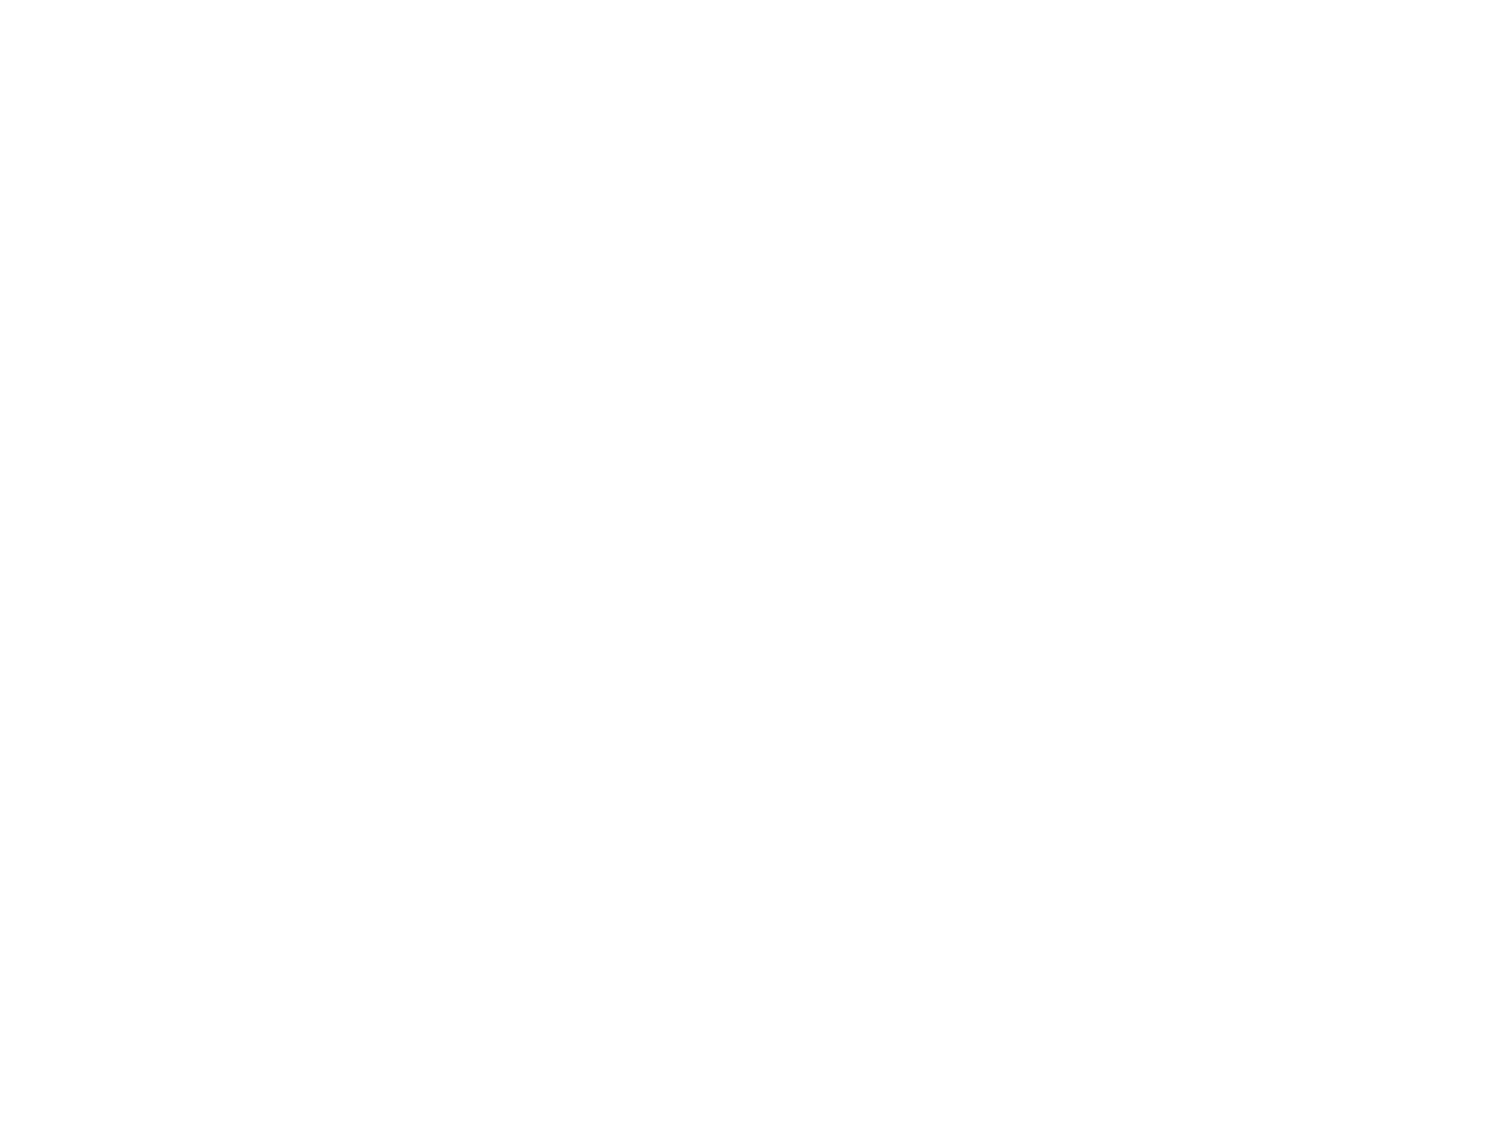

# Residuals of the linear fit will have patterns in the residual plots. Note the variance is constant just not a band around 0.